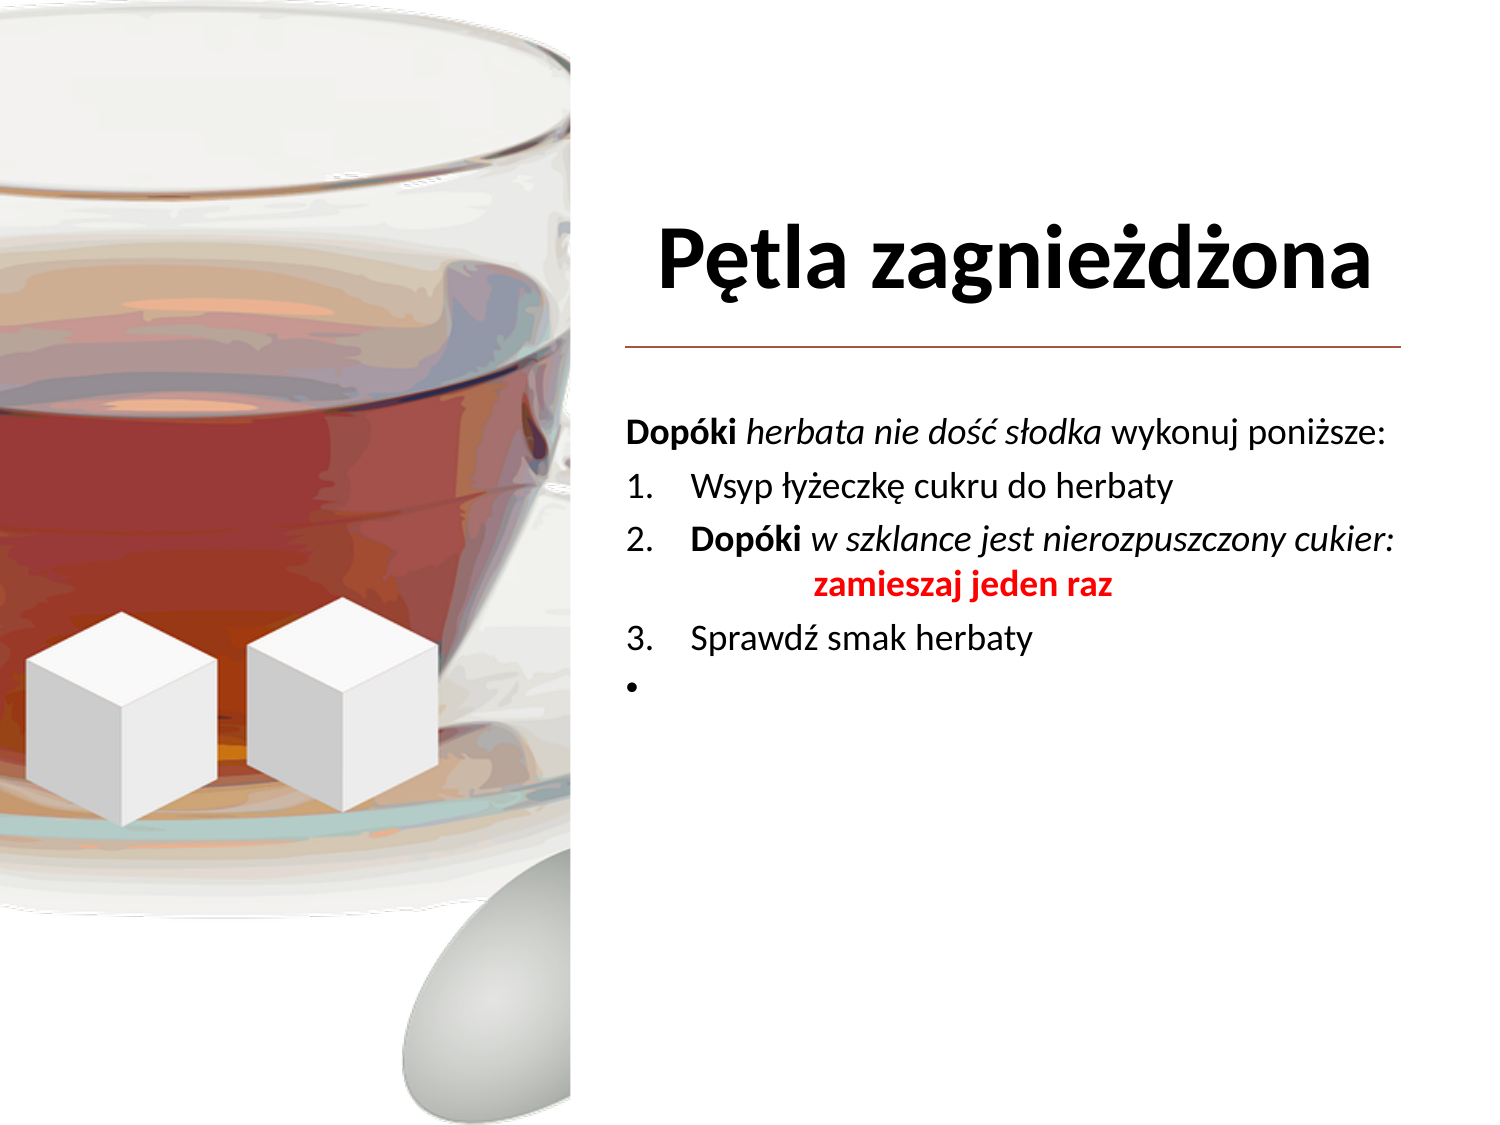

# Pętla zagnieżdżona
Dopóki herbata nie dość słodka wykonuj poniższe:
 Wsyp łyżeczkę cukru do herbaty
 Dopóki w szklance jest nierozpuszczony cukier: 	zamieszaj jeden raz
 Sprawdź smak herbaty